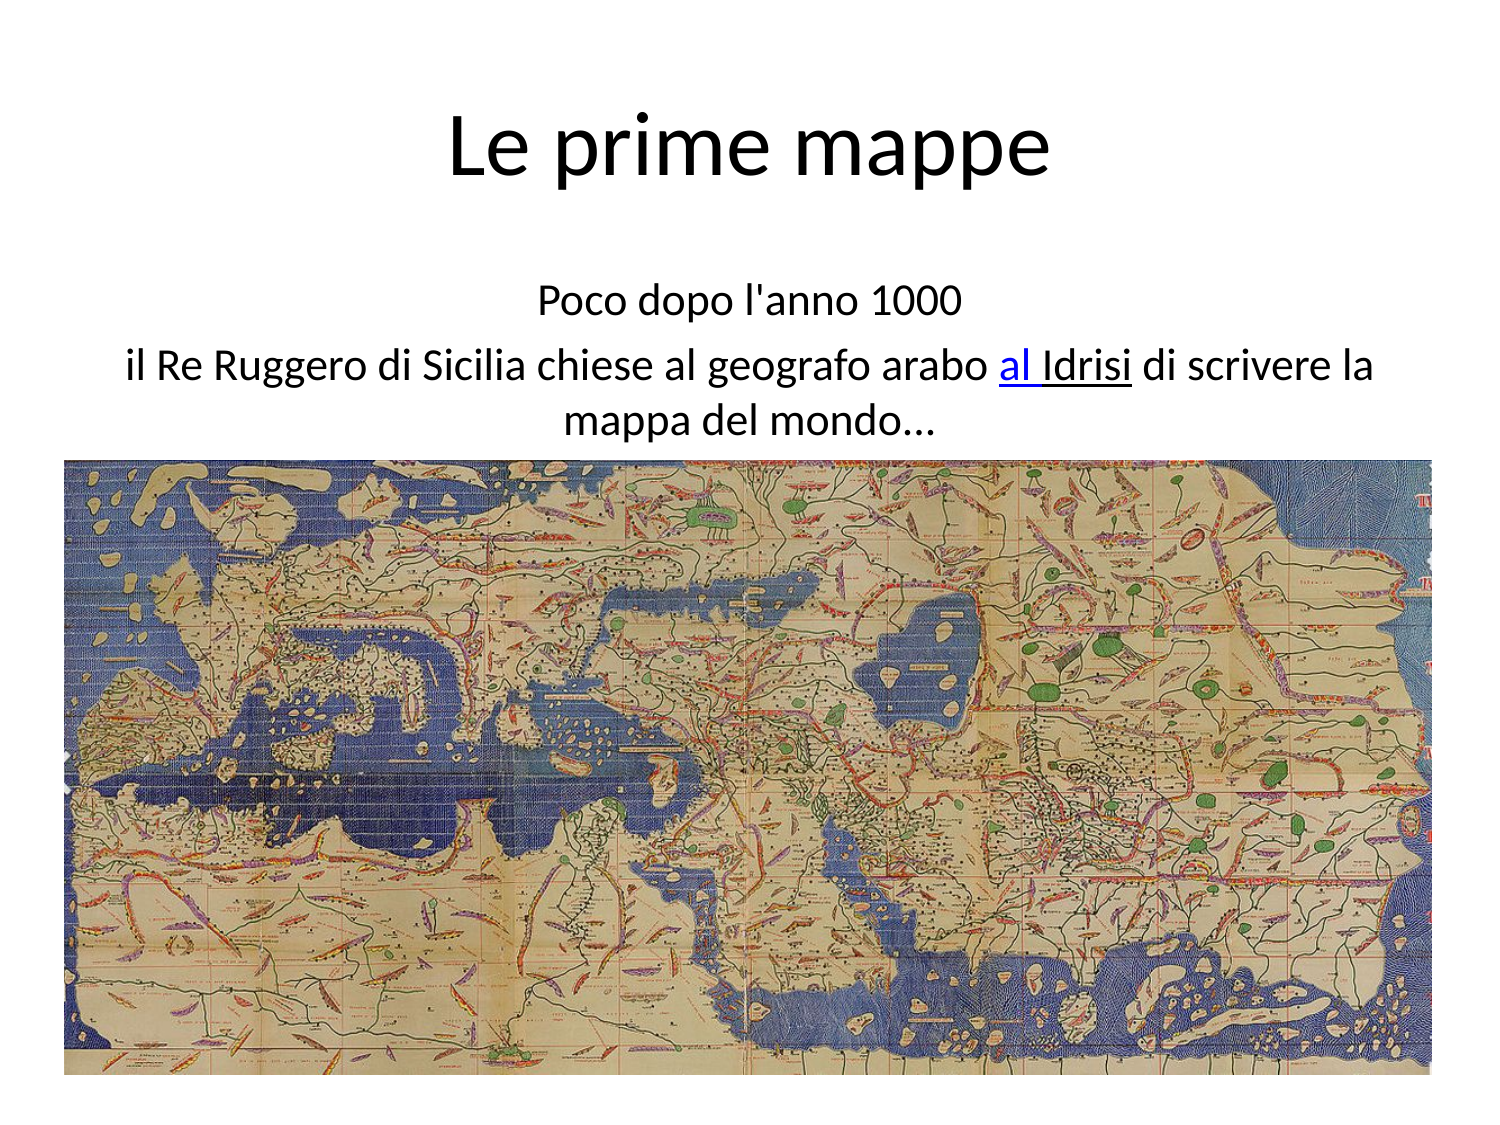

# Le prime mappe
Poco dopo l'anno 1000
il Re Ruggero di Sicilia chiese al geografo arabo al Idrisi di scrivere la mappa del mondo...